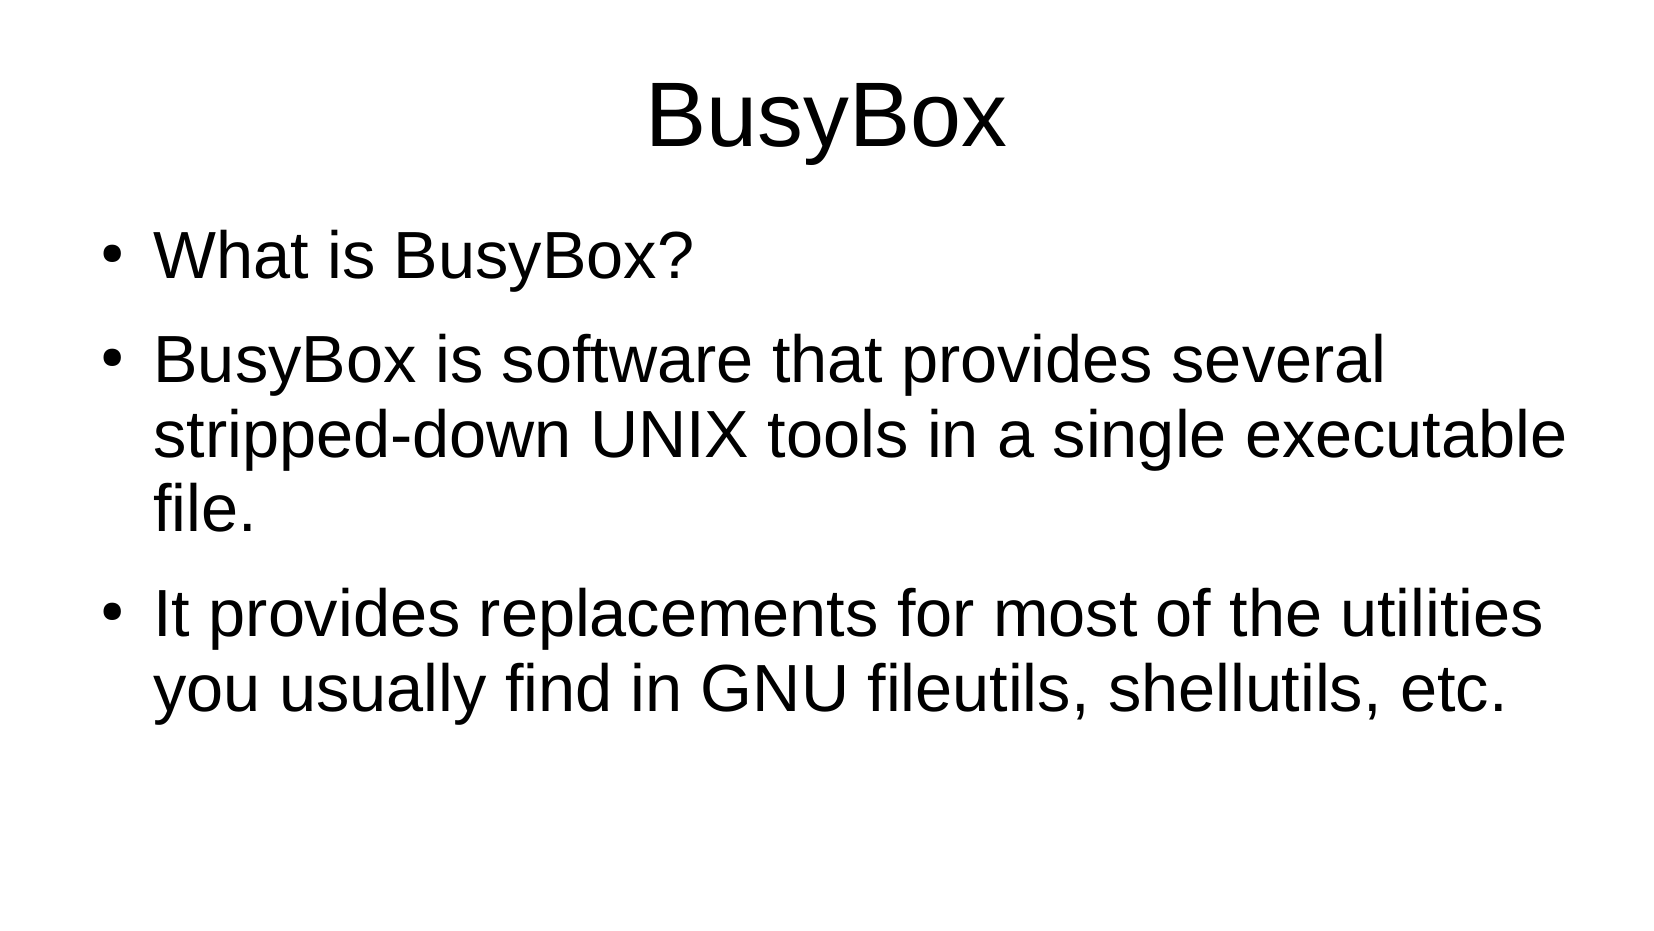

# BusyBox
What is BusyBox?
BusyBox is software that provides several stripped-down UNIX tools in a single executable file.
It provides replacements for most of the utilities you usually find in GNU fileutils, shellutils, etc.